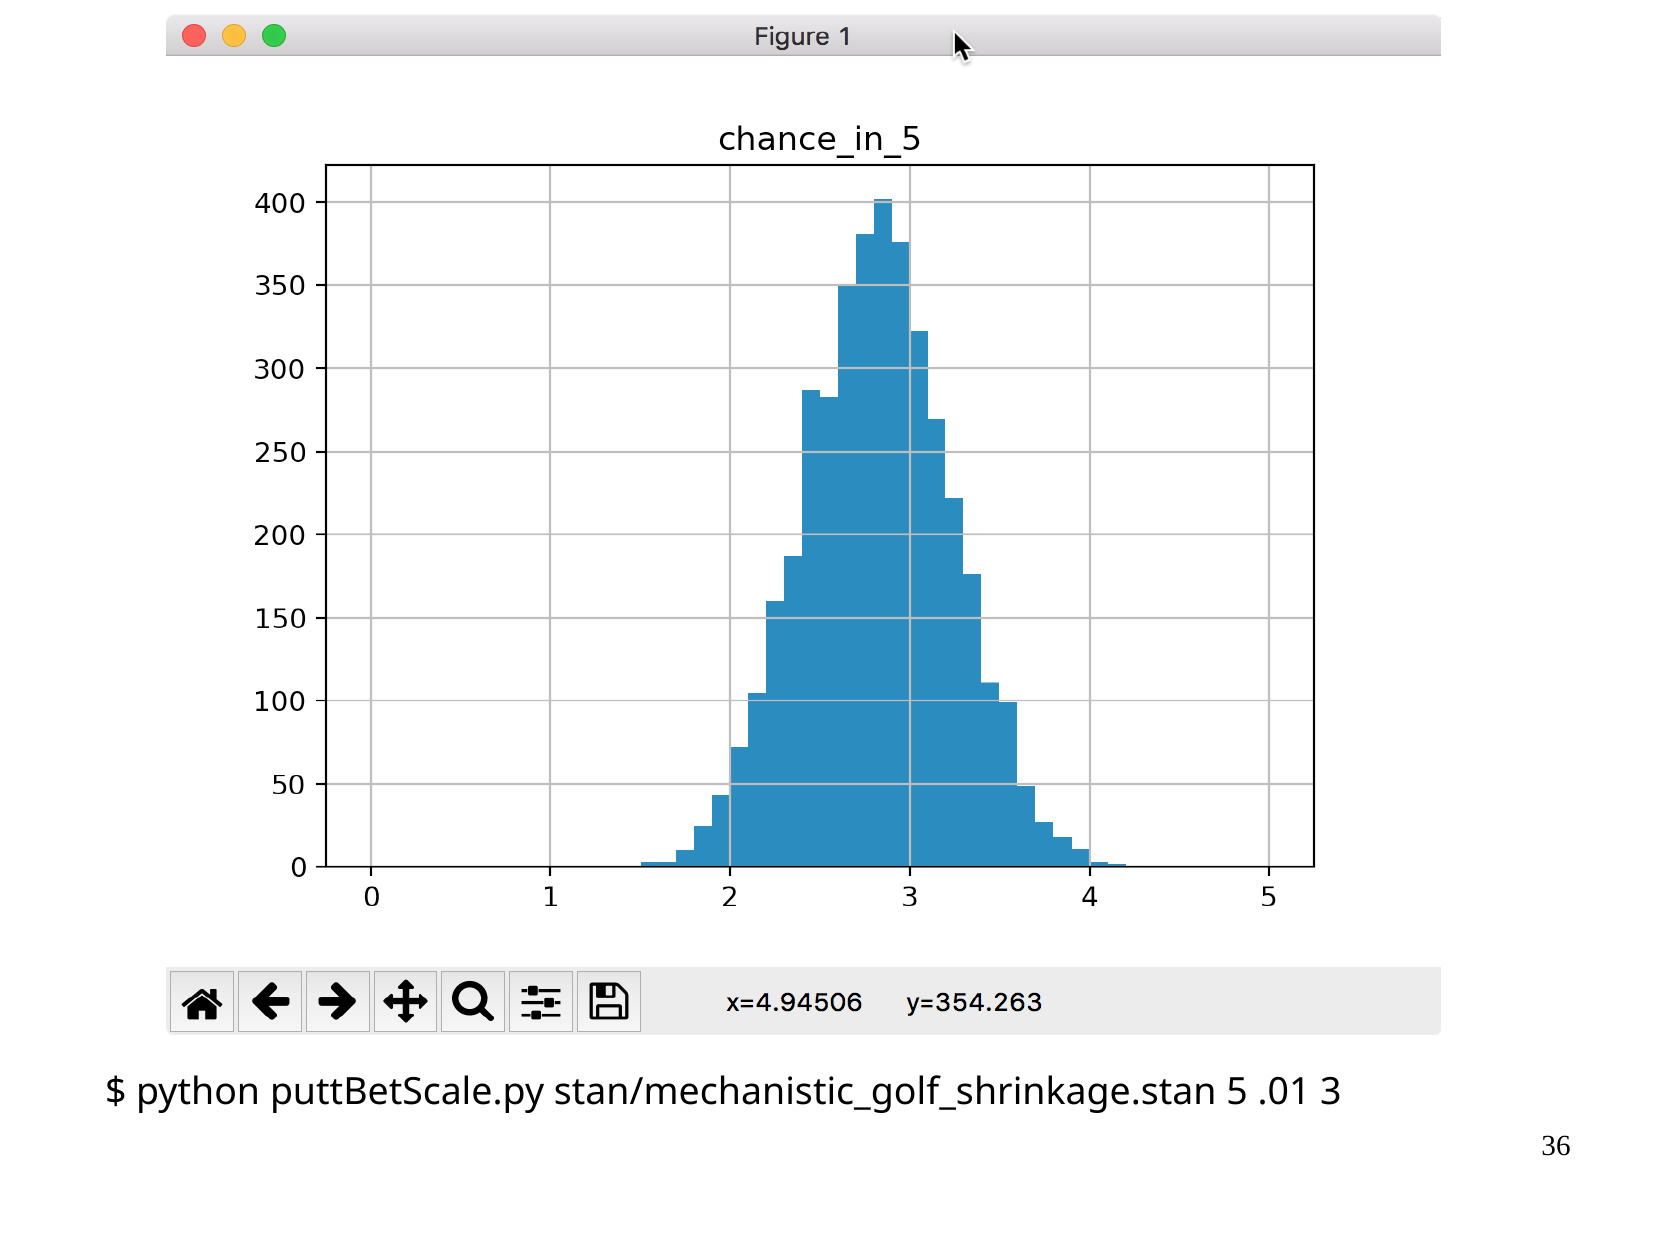

# Posterior Draws
$ python puttBetScale.py stan/mechanistic_golf_shrinkage.stan 5 .01 3
36